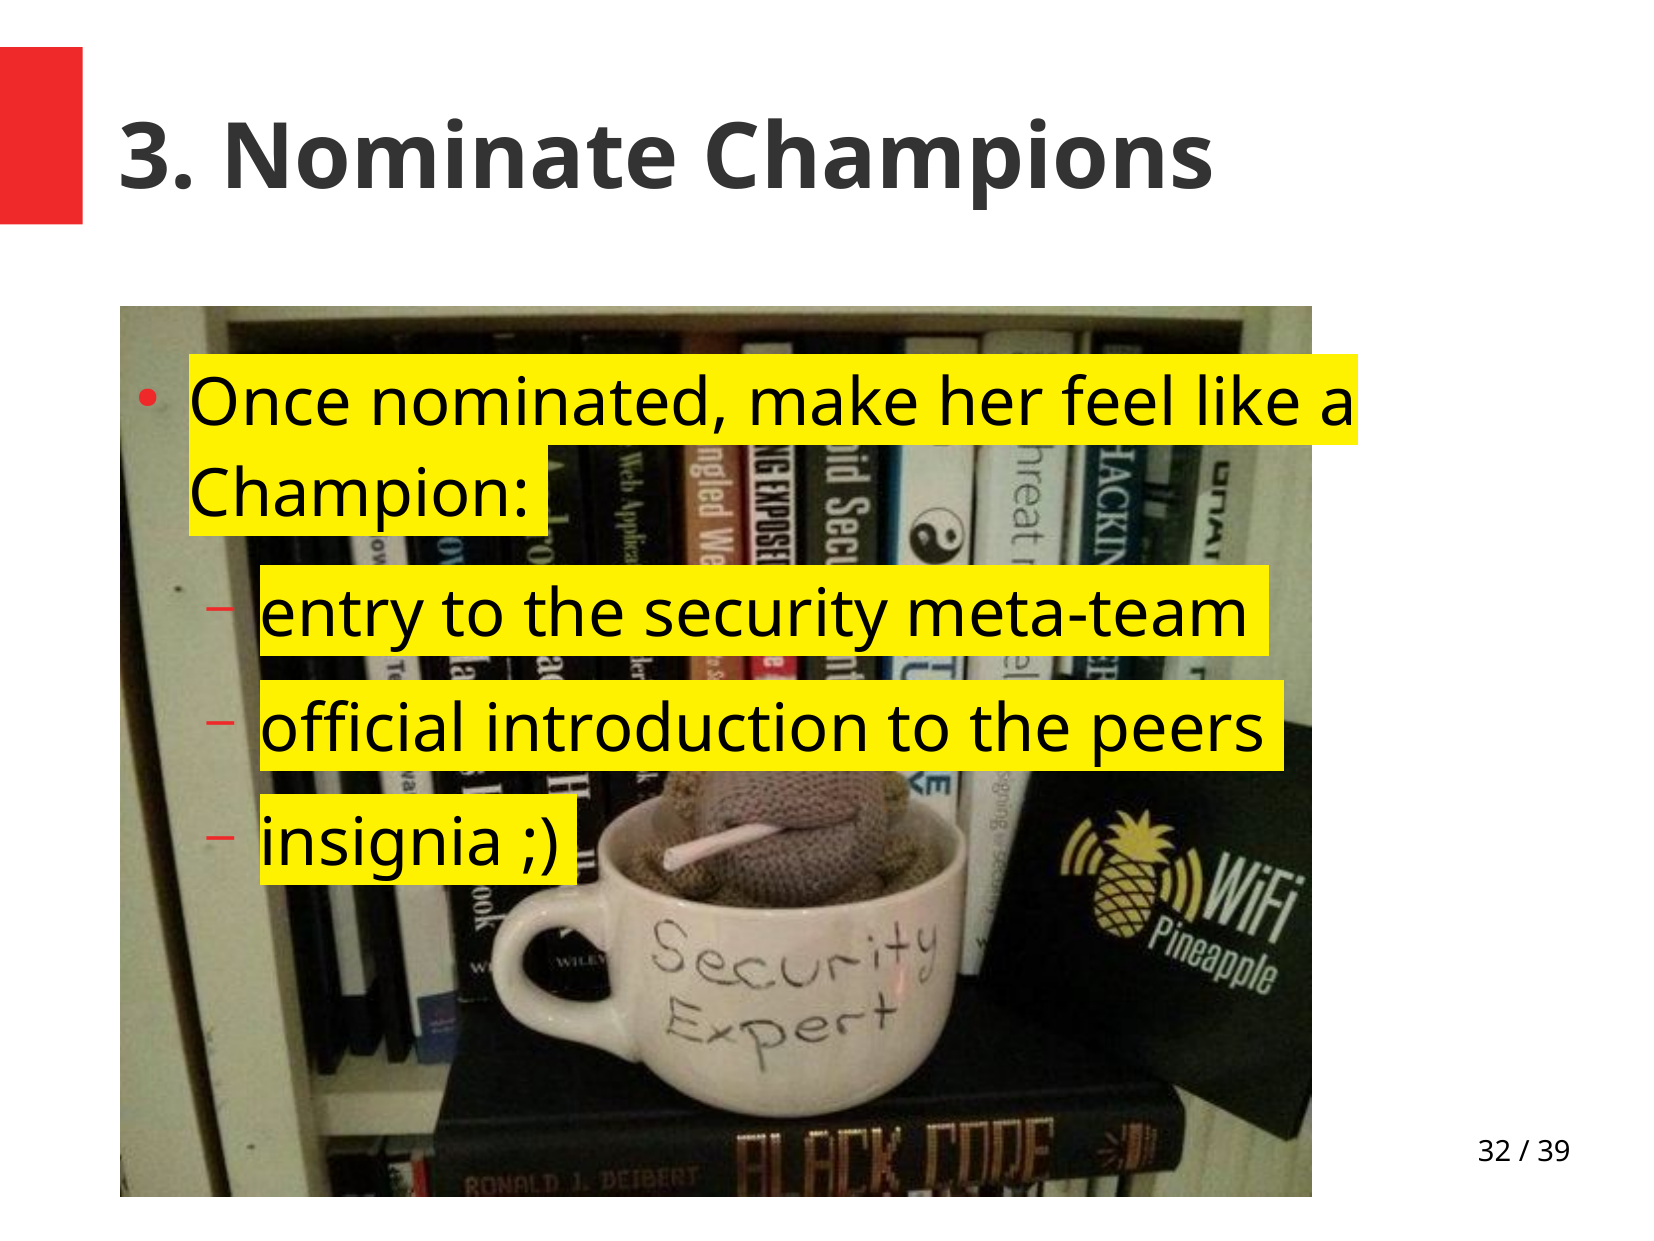

# 3. Nominate Champions
Once nominated, make her feel like a Champion:
entry to the security meta-team
official introduction to the peers
insignia ;)
32